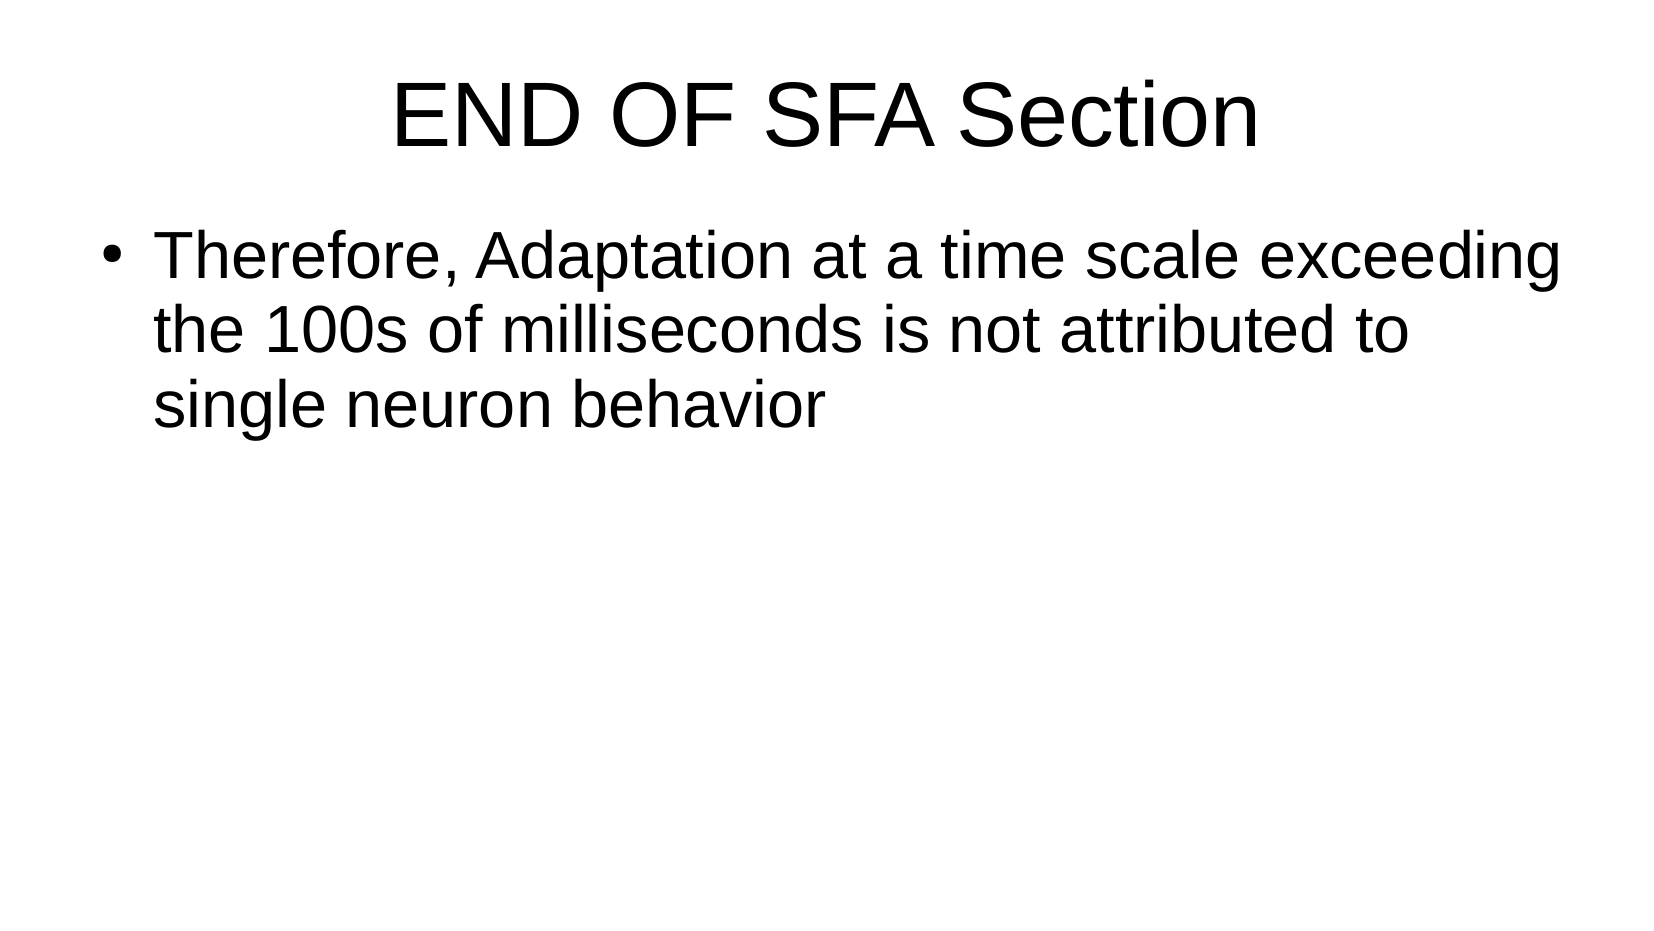

# END OF SFA Section
Therefore, Adaptation at a time scale exceeding the 100s of milliseconds is not attributed to single neuron behavior